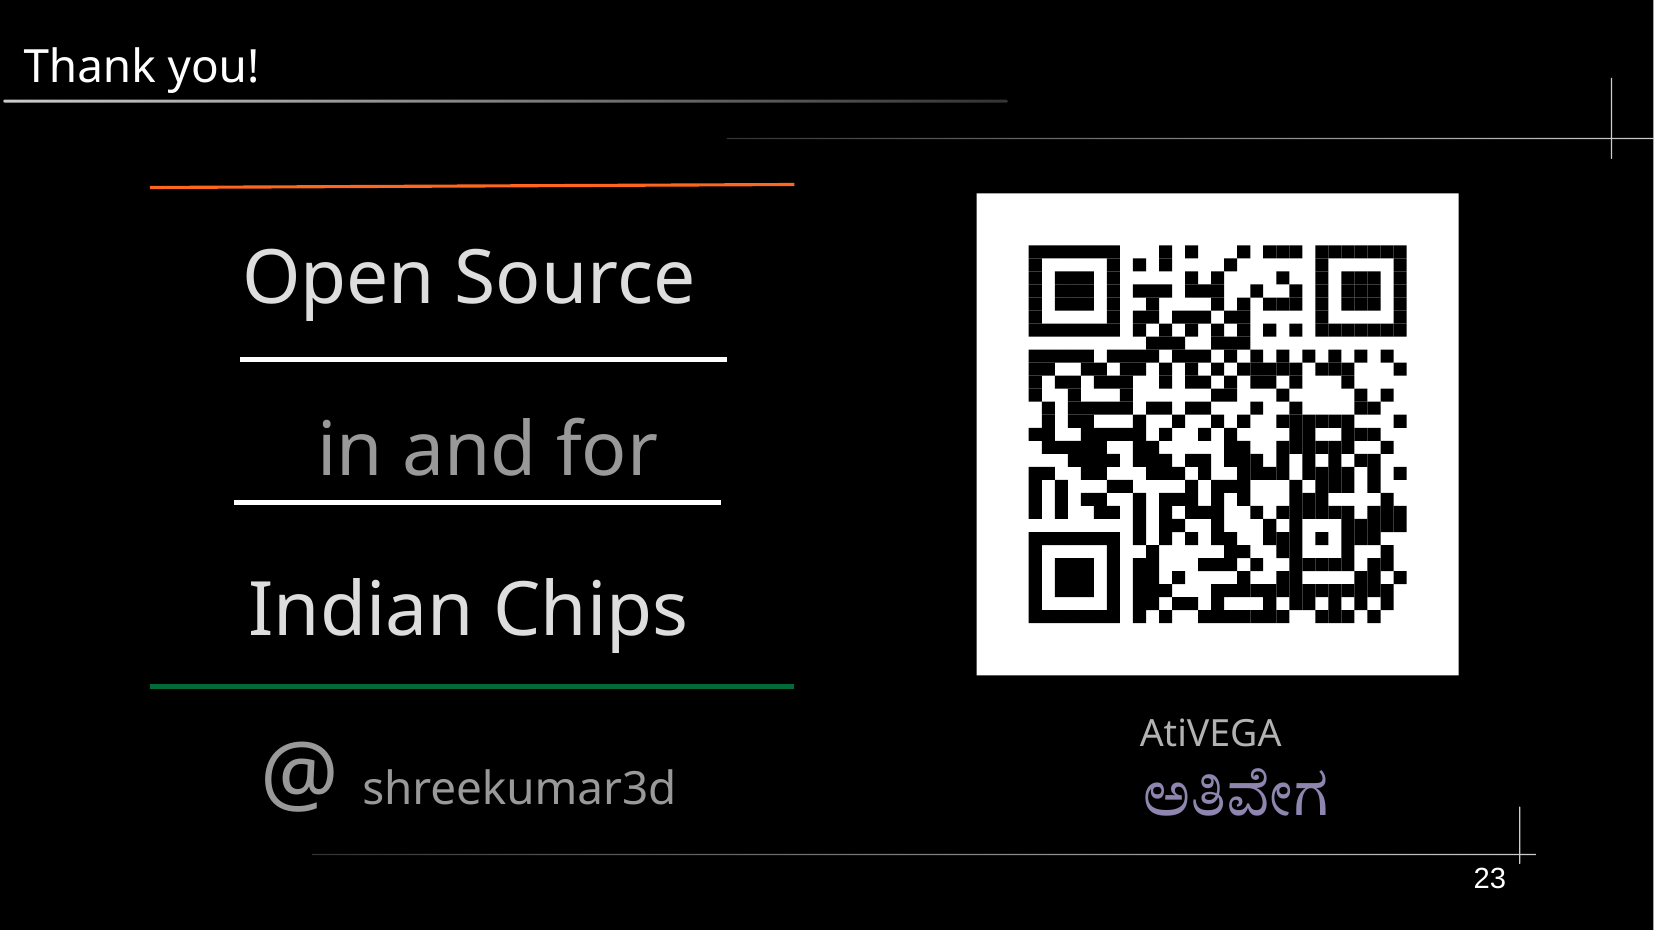

# Thank you!
Open Source
 in and for
Indian Chips
@ shreekumar3d
AtiVEGA
ಅತಿವೇಗ
23